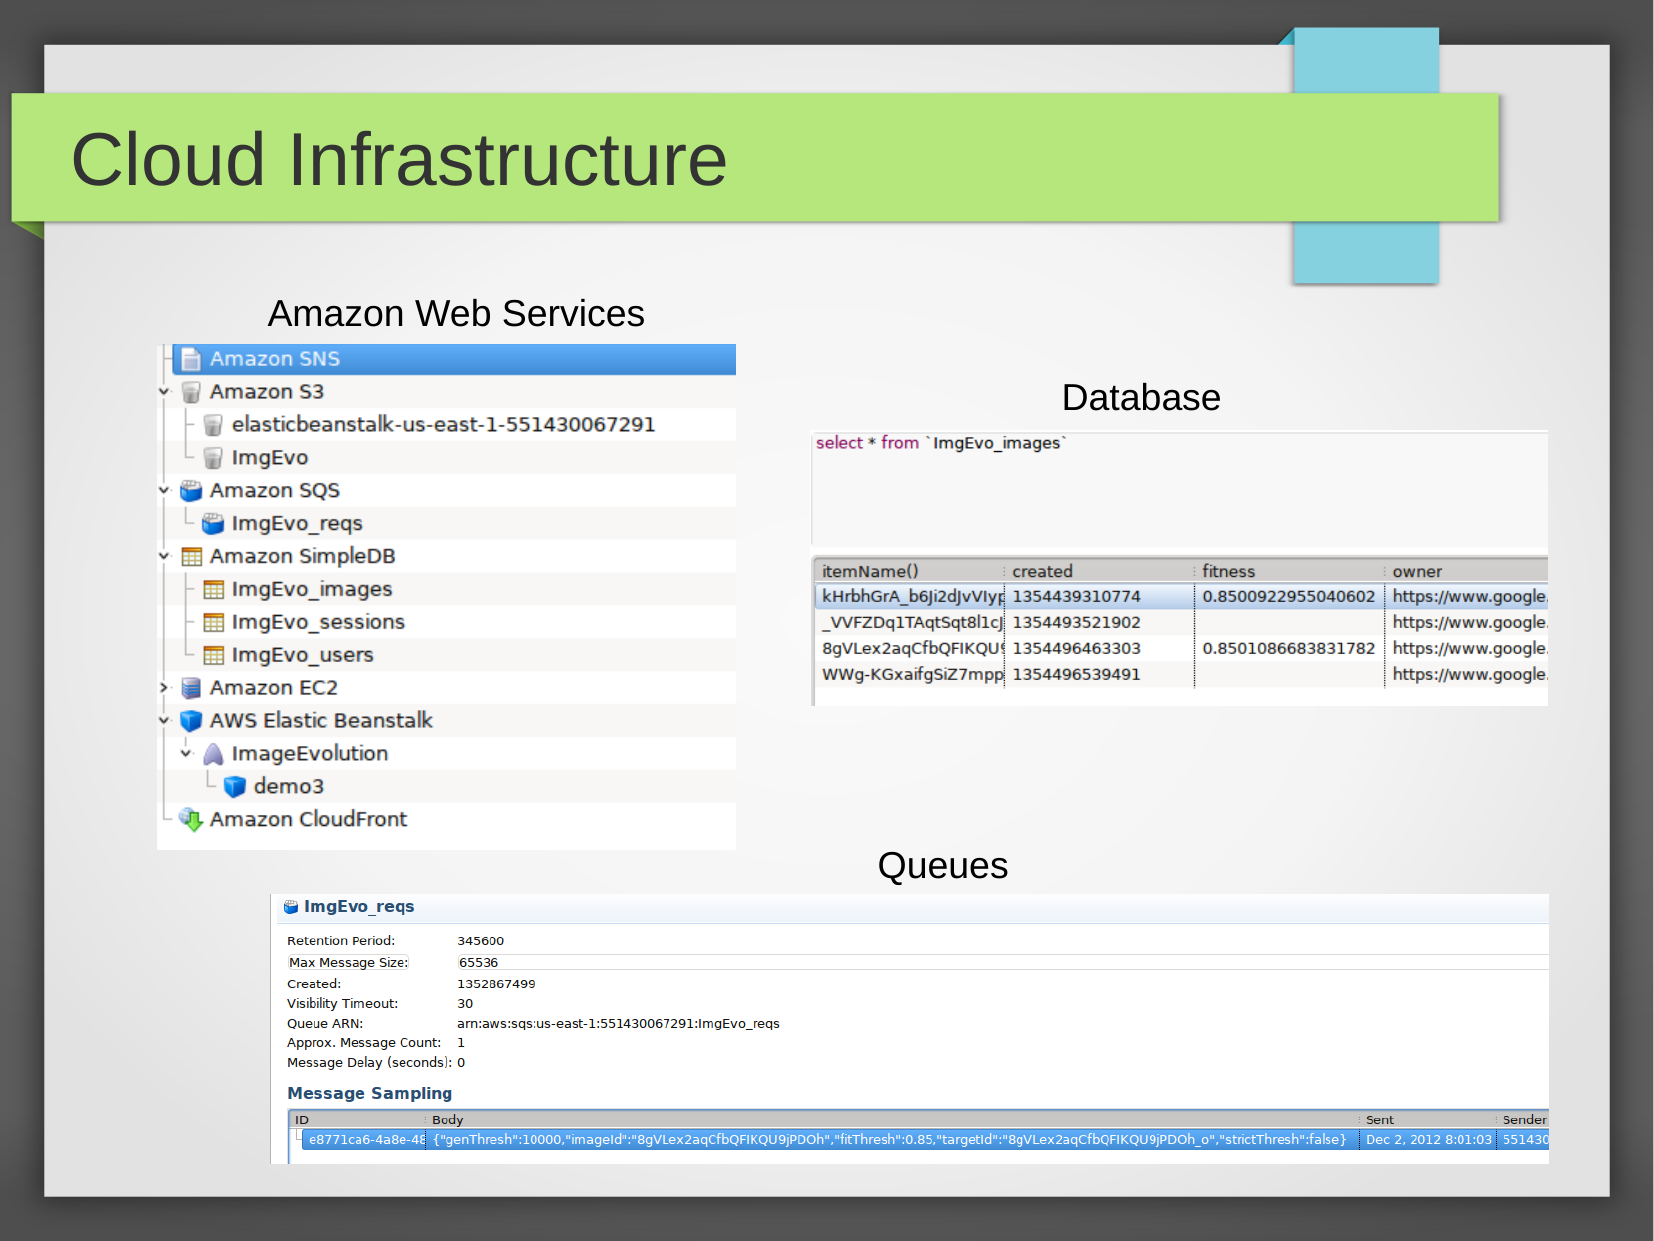

# Cloud Infrastructure
Amazon Web Services
Database
Queues